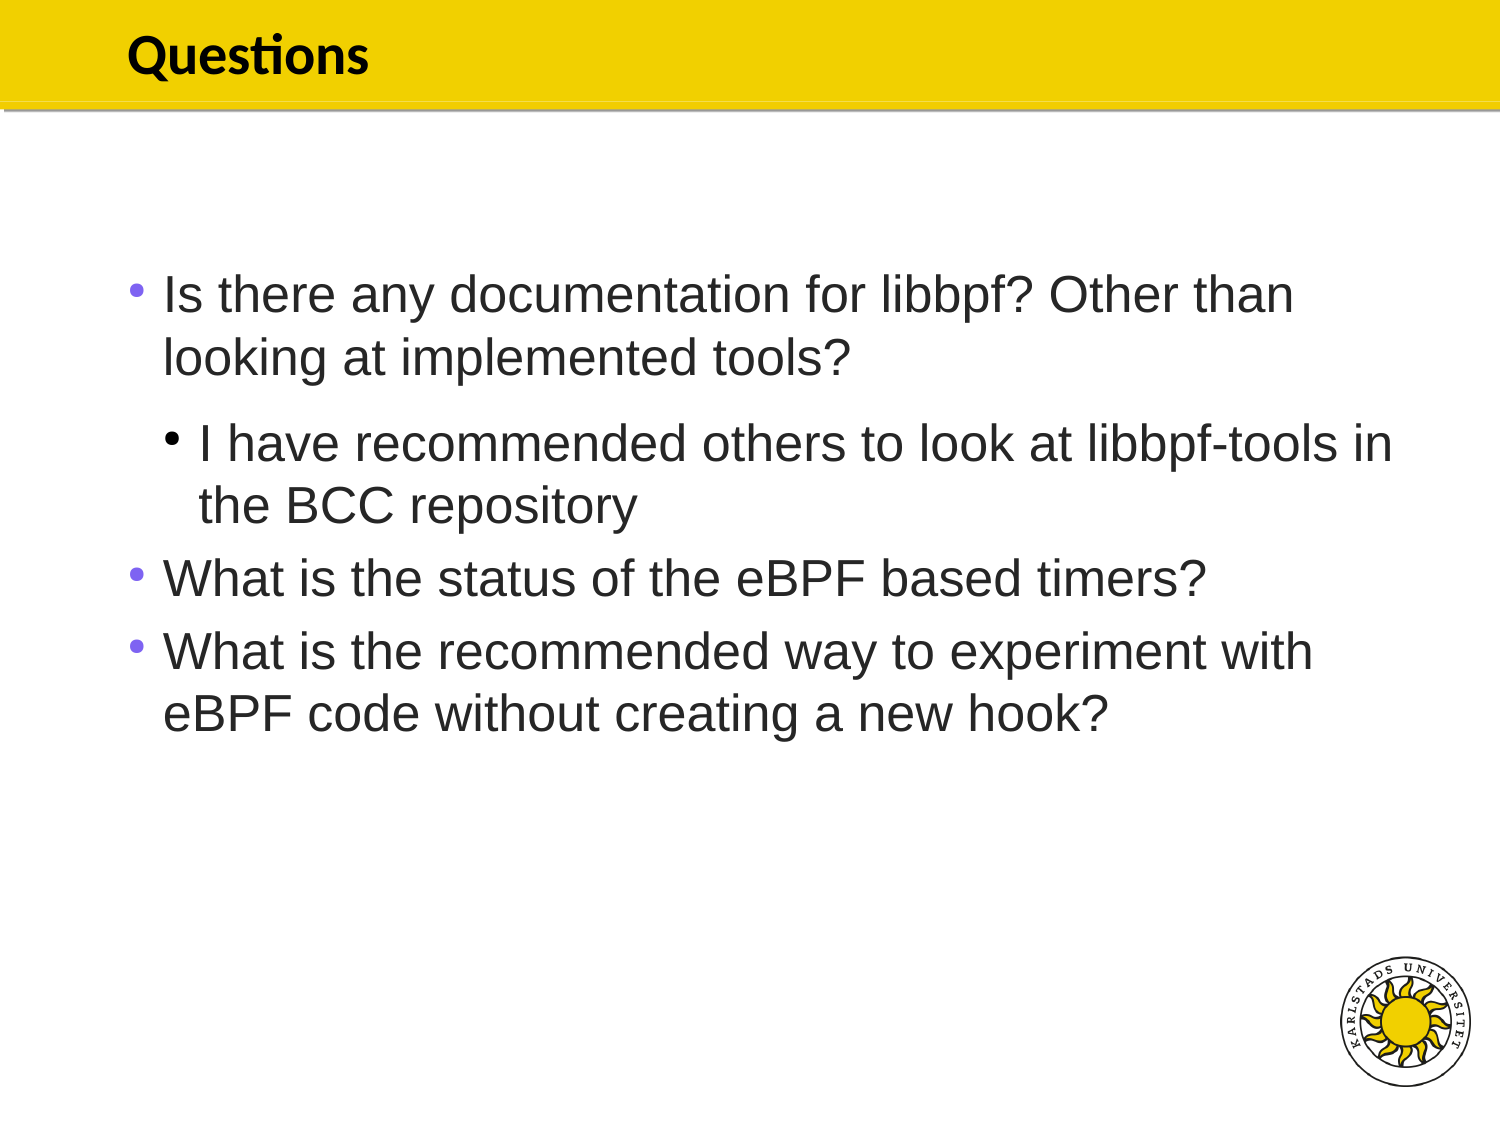

# Questions
Is there any documentation for libbpf? Other than looking at implemented tools?
I have recommended others to look at libbpf-tools in the BCC repository
What is the status of the eBPF based timers?
What is the recommended way to experiment with eBPF code without creating a new hook?